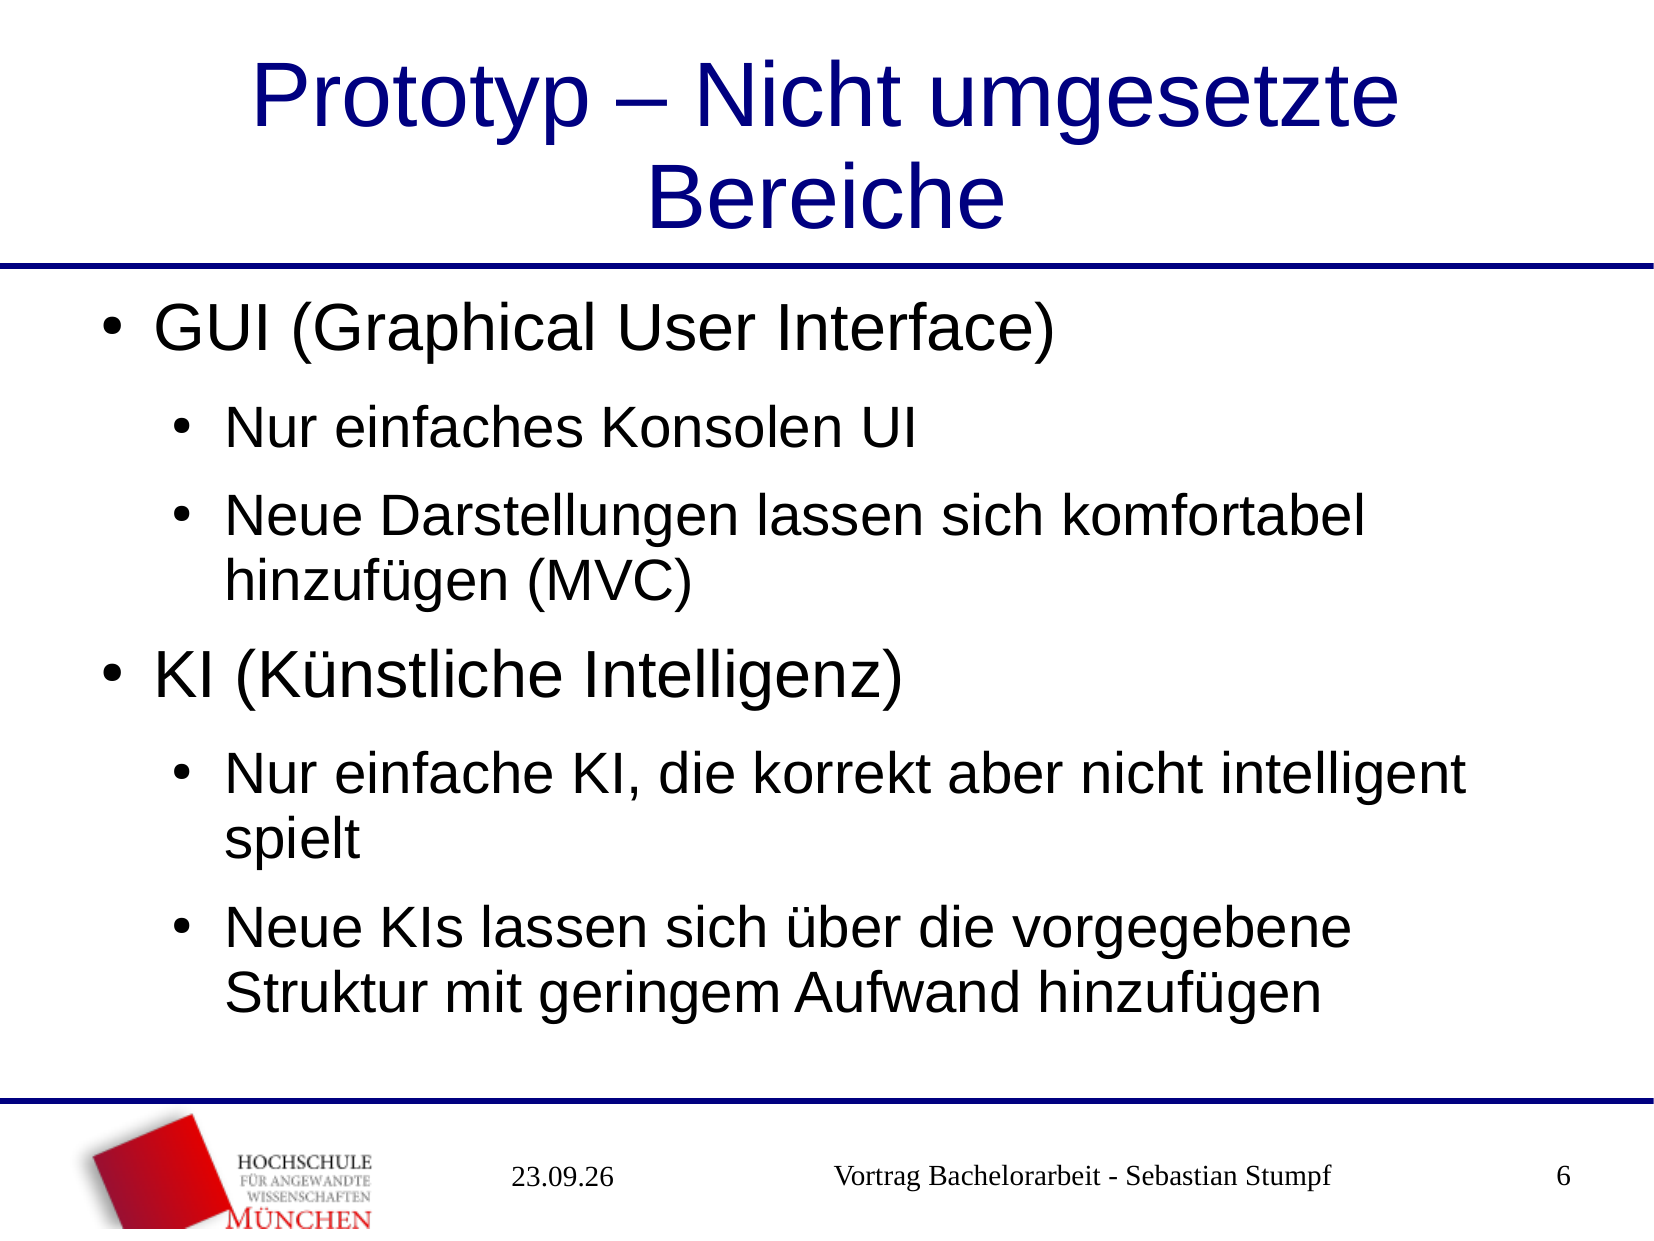

# Prototyp – Nicht umgesetzte Bereiche
GUI (Graphical User Interface)
Nur einfaches Konsolen UI
Neue Darstellungen lassen sich komfortabel hinzufügen (MVC)
KI (Künstliche Intelligenz)
Nur einfache KI, die korrekt aber nicht intelligent spielt
Neue KIs lassen sich über die vorgegebene Struktur mit geringem Aufwand hinzufügen
Vortrag Bachelorarbeit - Sebastian Stumpf
6